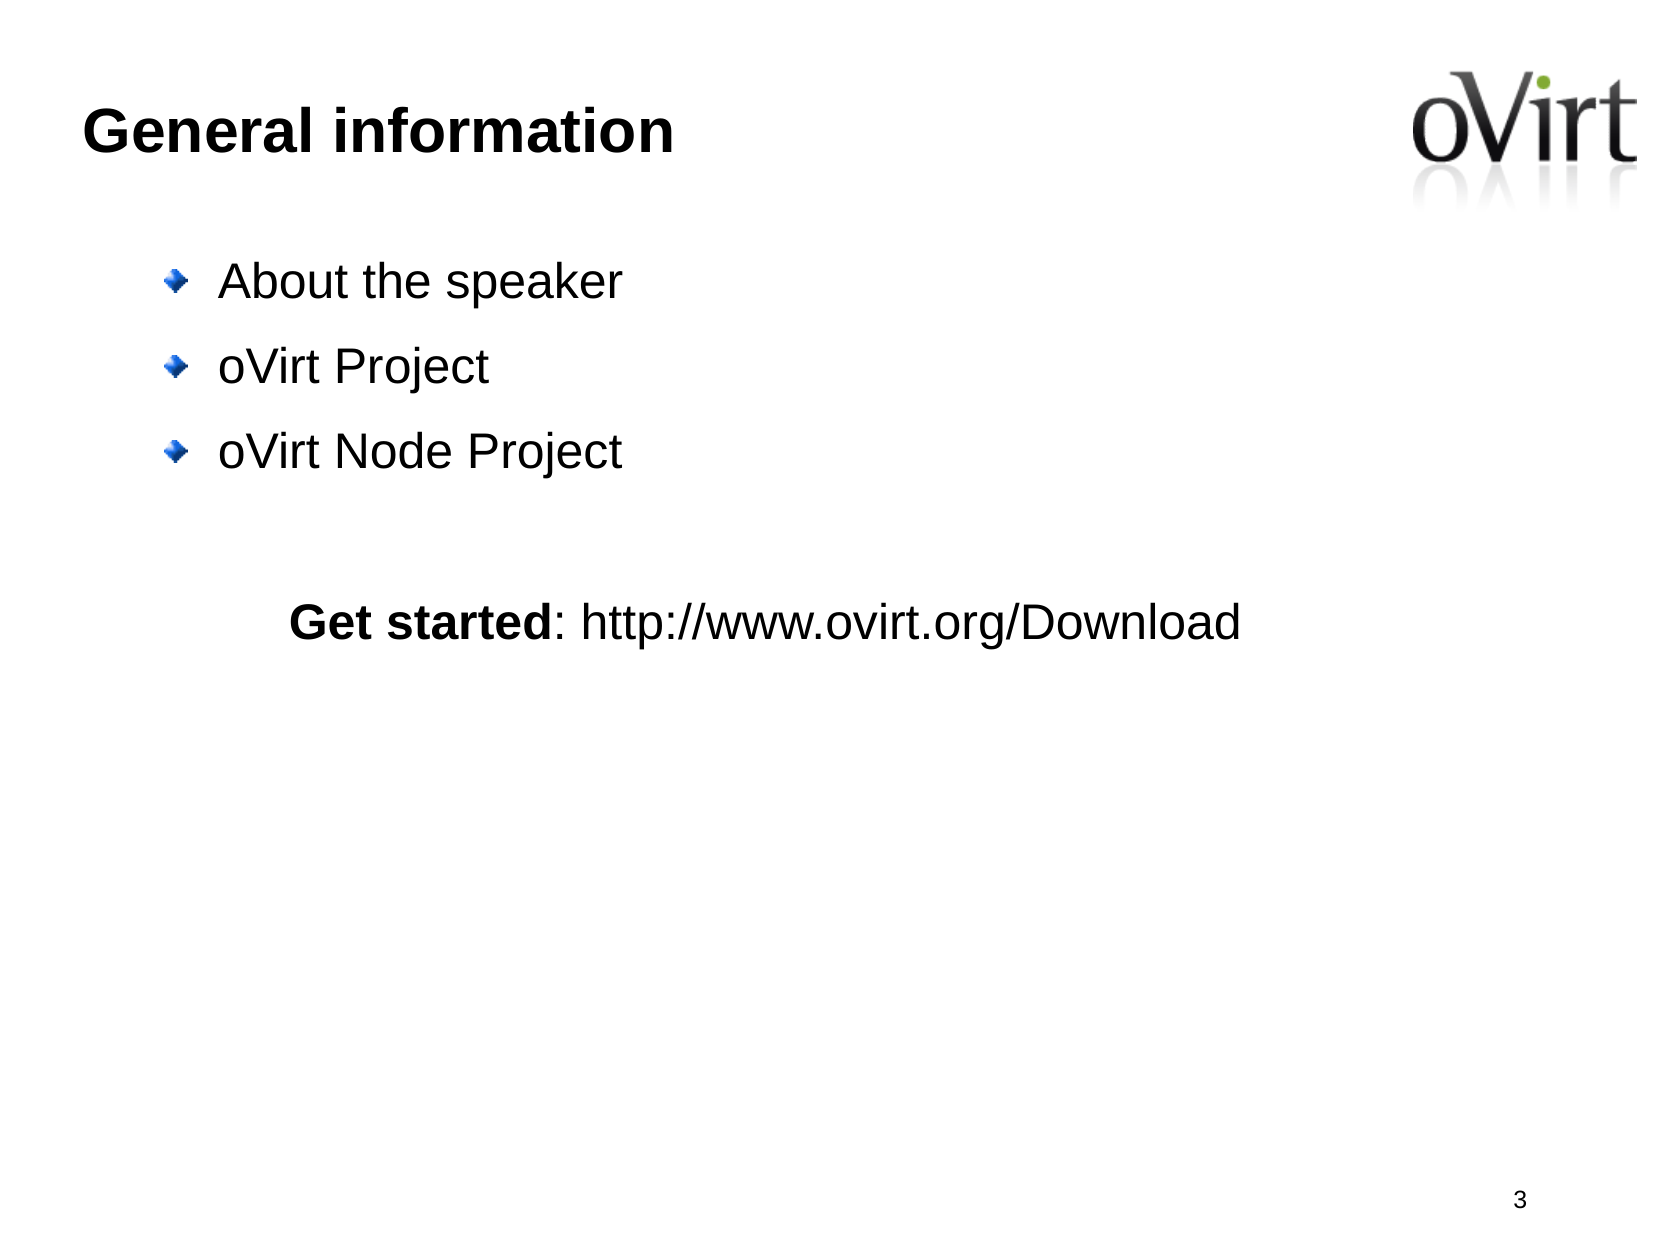

# General information
About the speaker
oVirt Project
oVirt Node Project
Get started: http://www.ovirt.org/Download